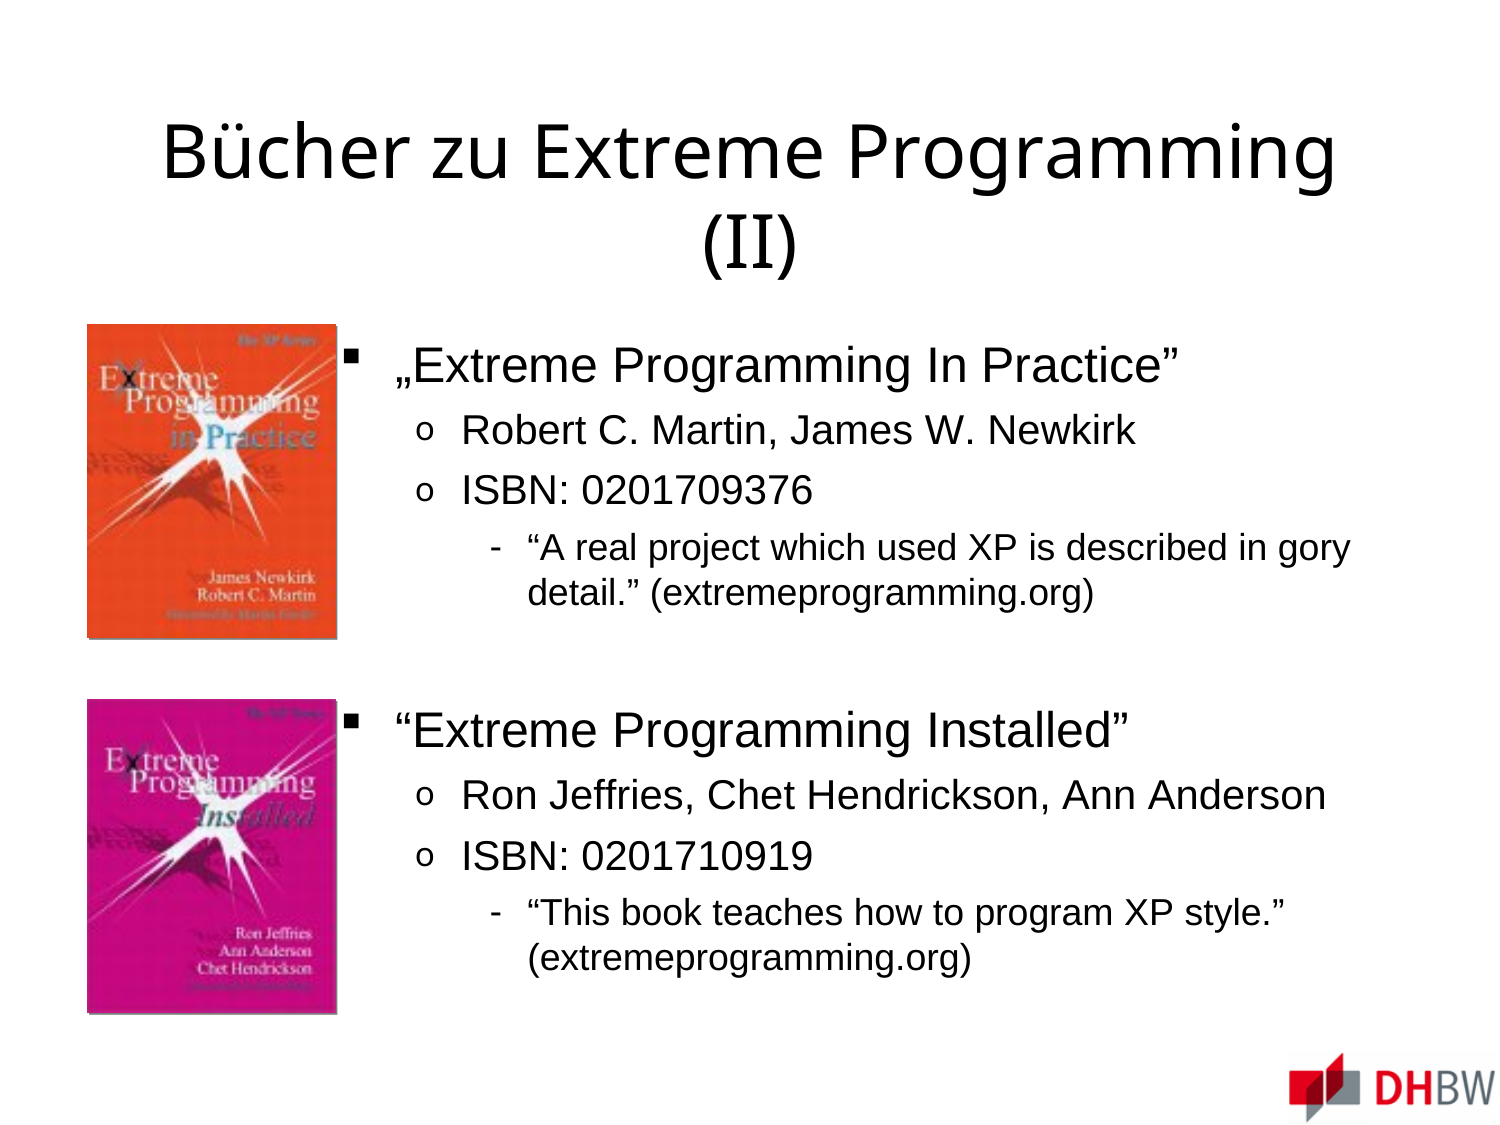

# Bücher zu Extreme Programming (II)
„Extreme Programming In Practice”
Robert C. Martin, James W. Newkirk
ISBN: 0201709376
“A real project which used XP is described in gory detail.” (extremeprogramming.org)
“Extreme Programming Installed”
Ron Jeffries, Chet Hendrickson, Ann Anderson
ISBN: 0201710919
“This book teaches how to program XP style.” (extremeprogramming.org)